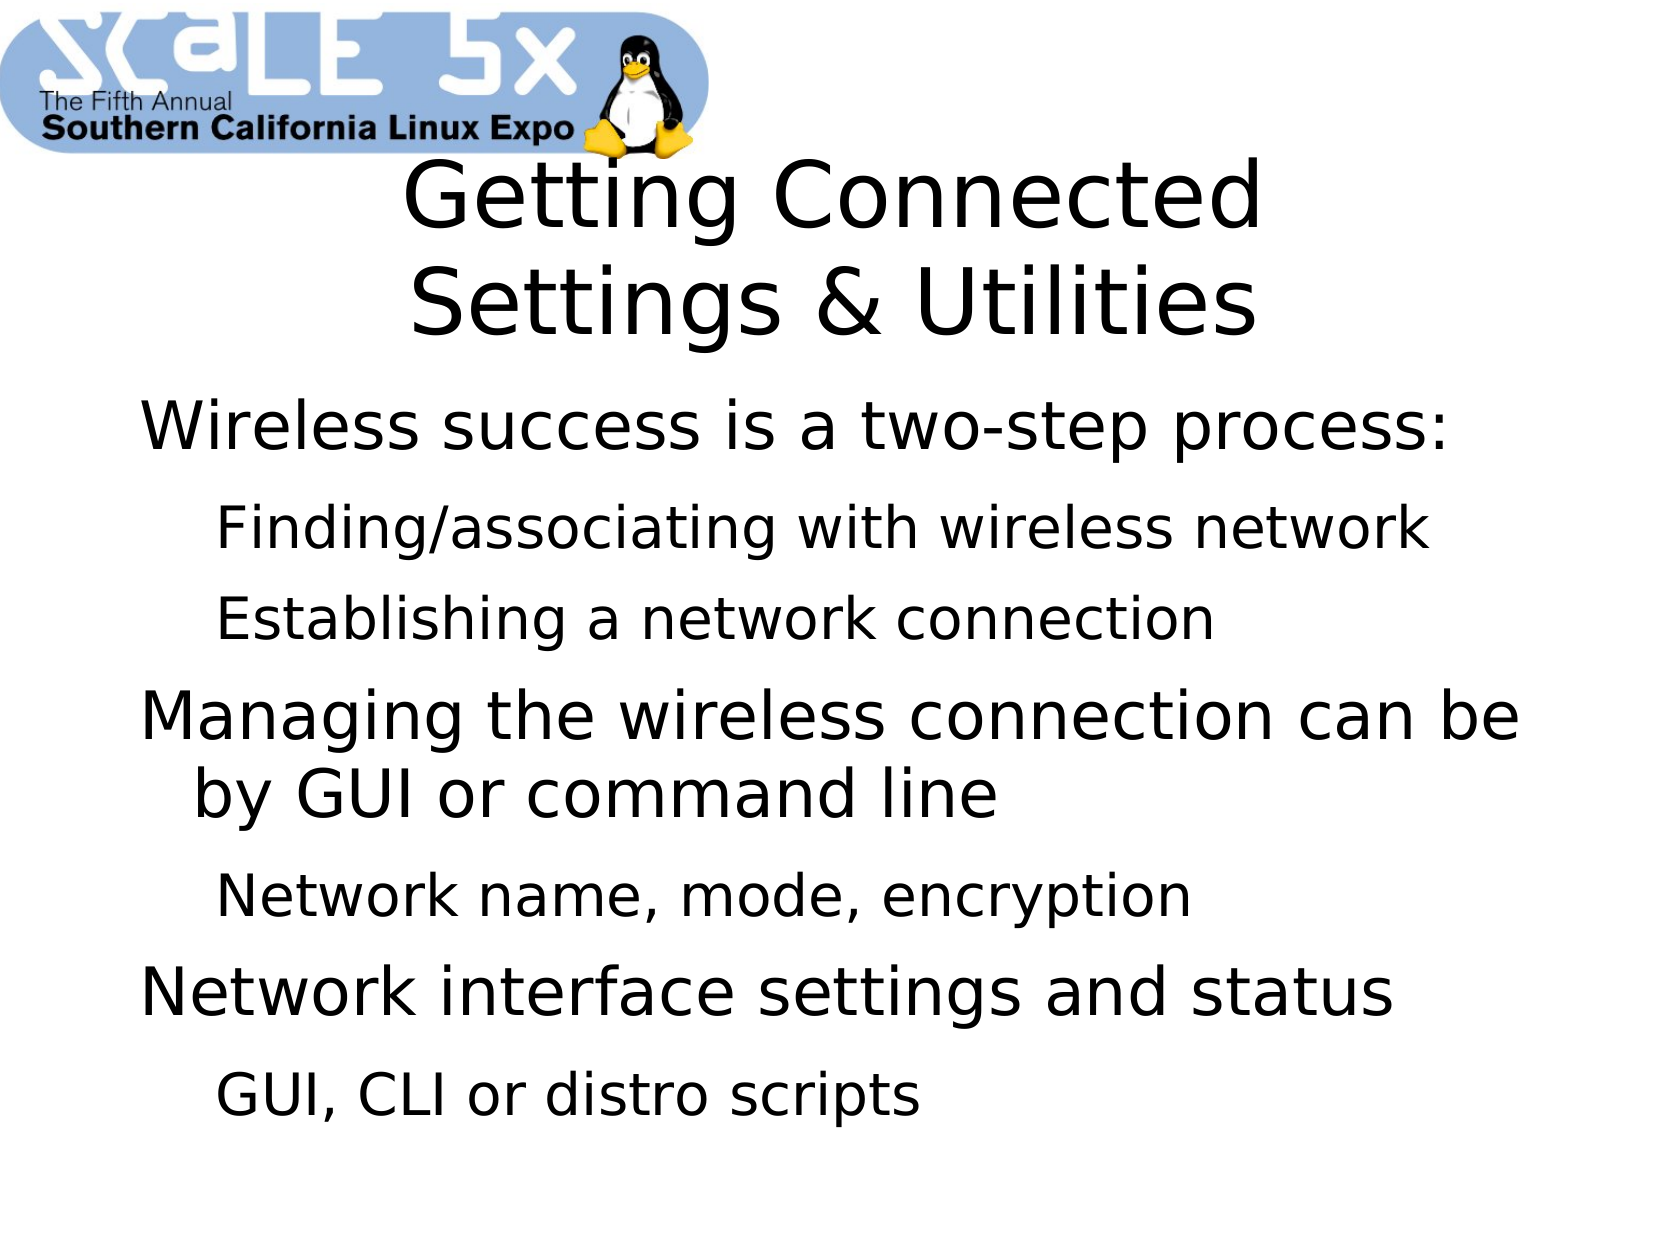

# Getting Connected Settings & Utilities
Wireless success is a two-step process:
Finding/associating with wireless network
Establishing a network connection
Managing the wireless connection can be by GUI or command line
Network name, mode, encryption
Network interface settings and status
GUI, CLI or distro scripts